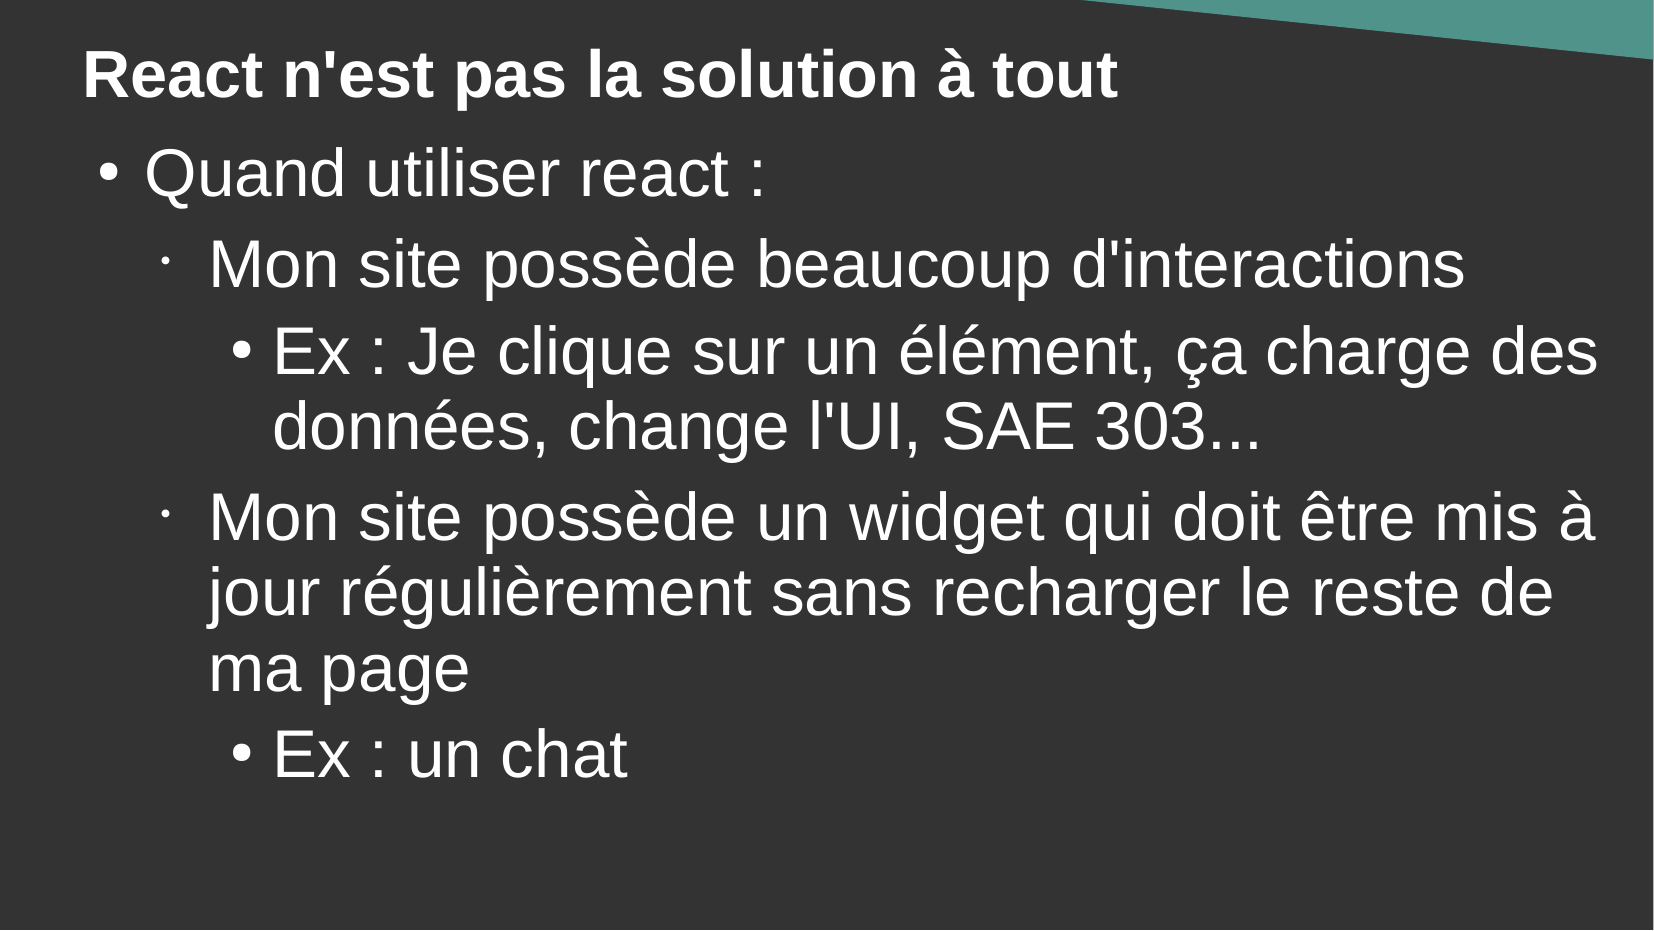

# React n'est pas la solution à tout
Quand utiliser react :
Mon site possède beaucoup d'interactions
Ex : Je clique sur un élément, ça charge des données, change l'UI, SAE 303...
Mon site possède un widget qui doit être mis à jour régulièrement sans recharger le reste de ma page
Ex : un chat